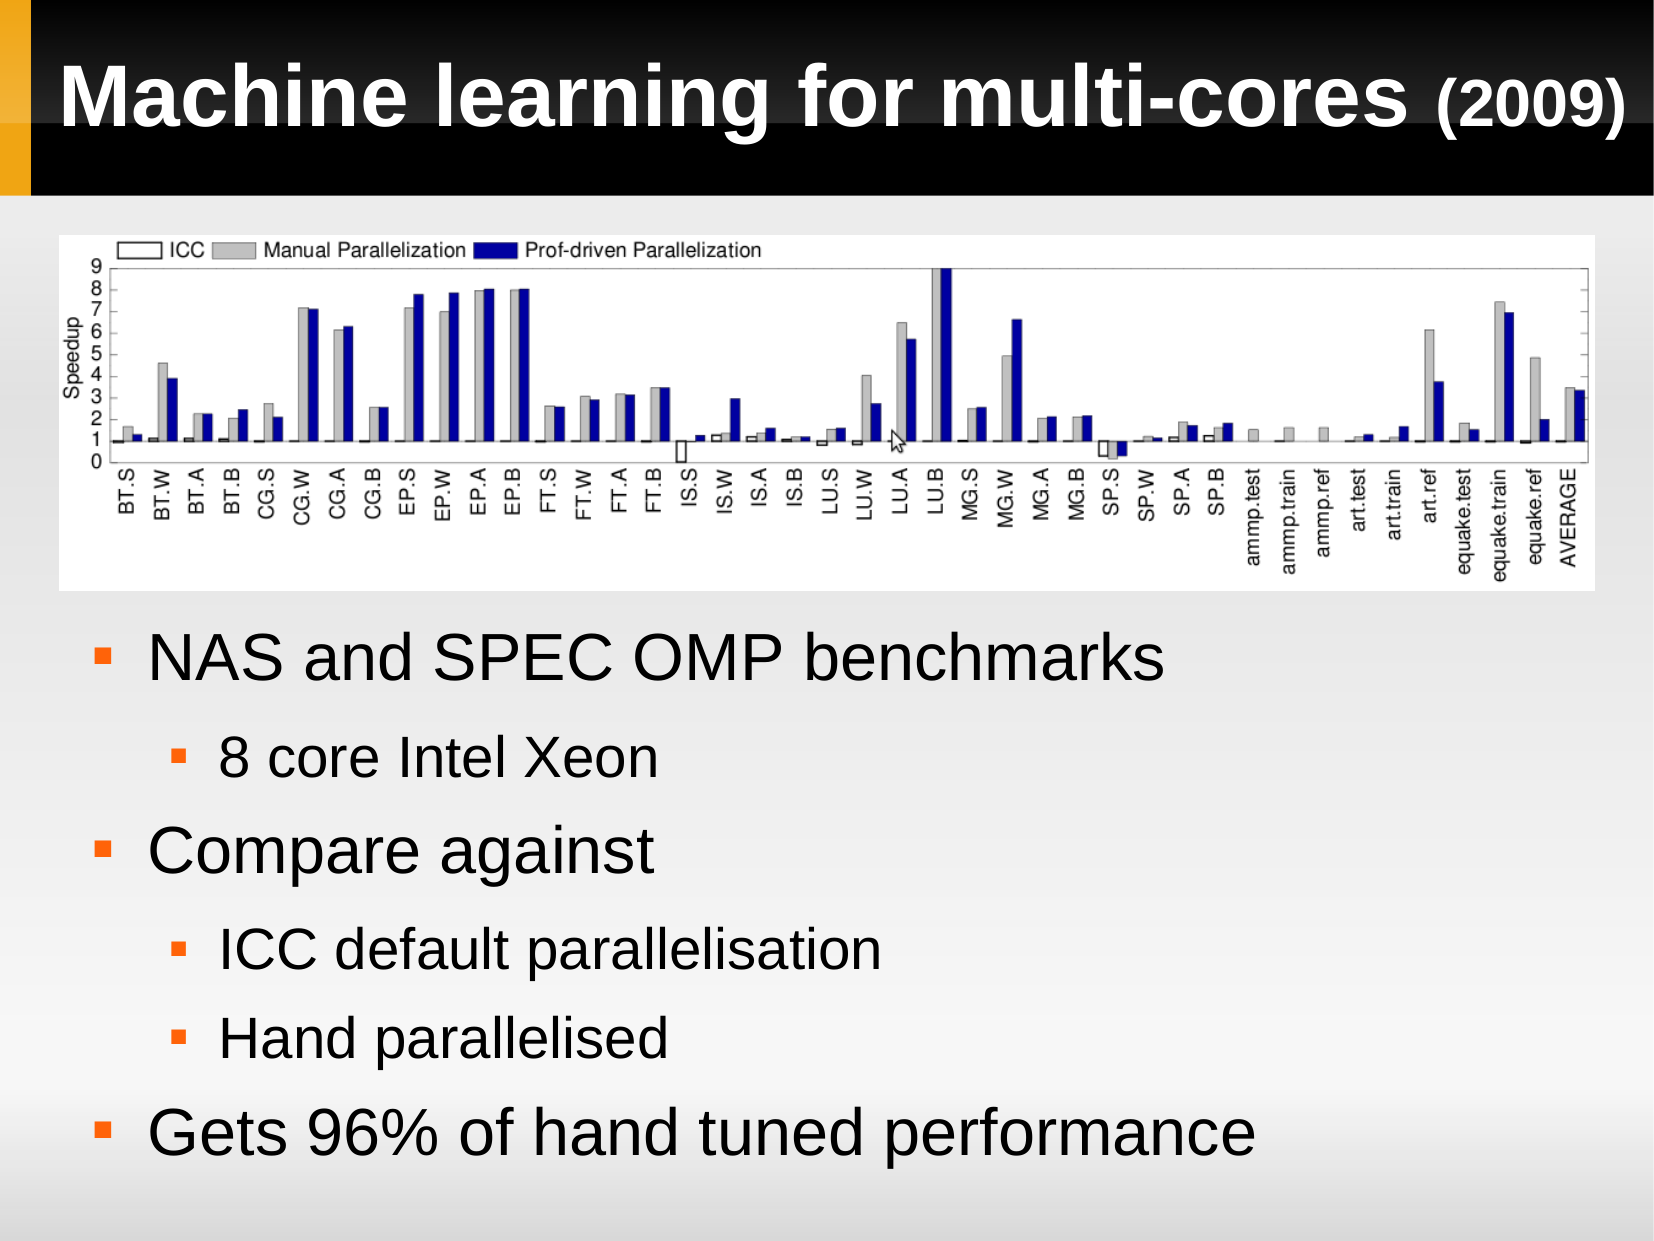

Machine learning for multi-cores (2009)
# NAS and SPEC OMP benchmarks
8 core Intel Xeon
Compare against
ICC default parallelisation
Hand parallelised
Gets 96% of hand tuned performance